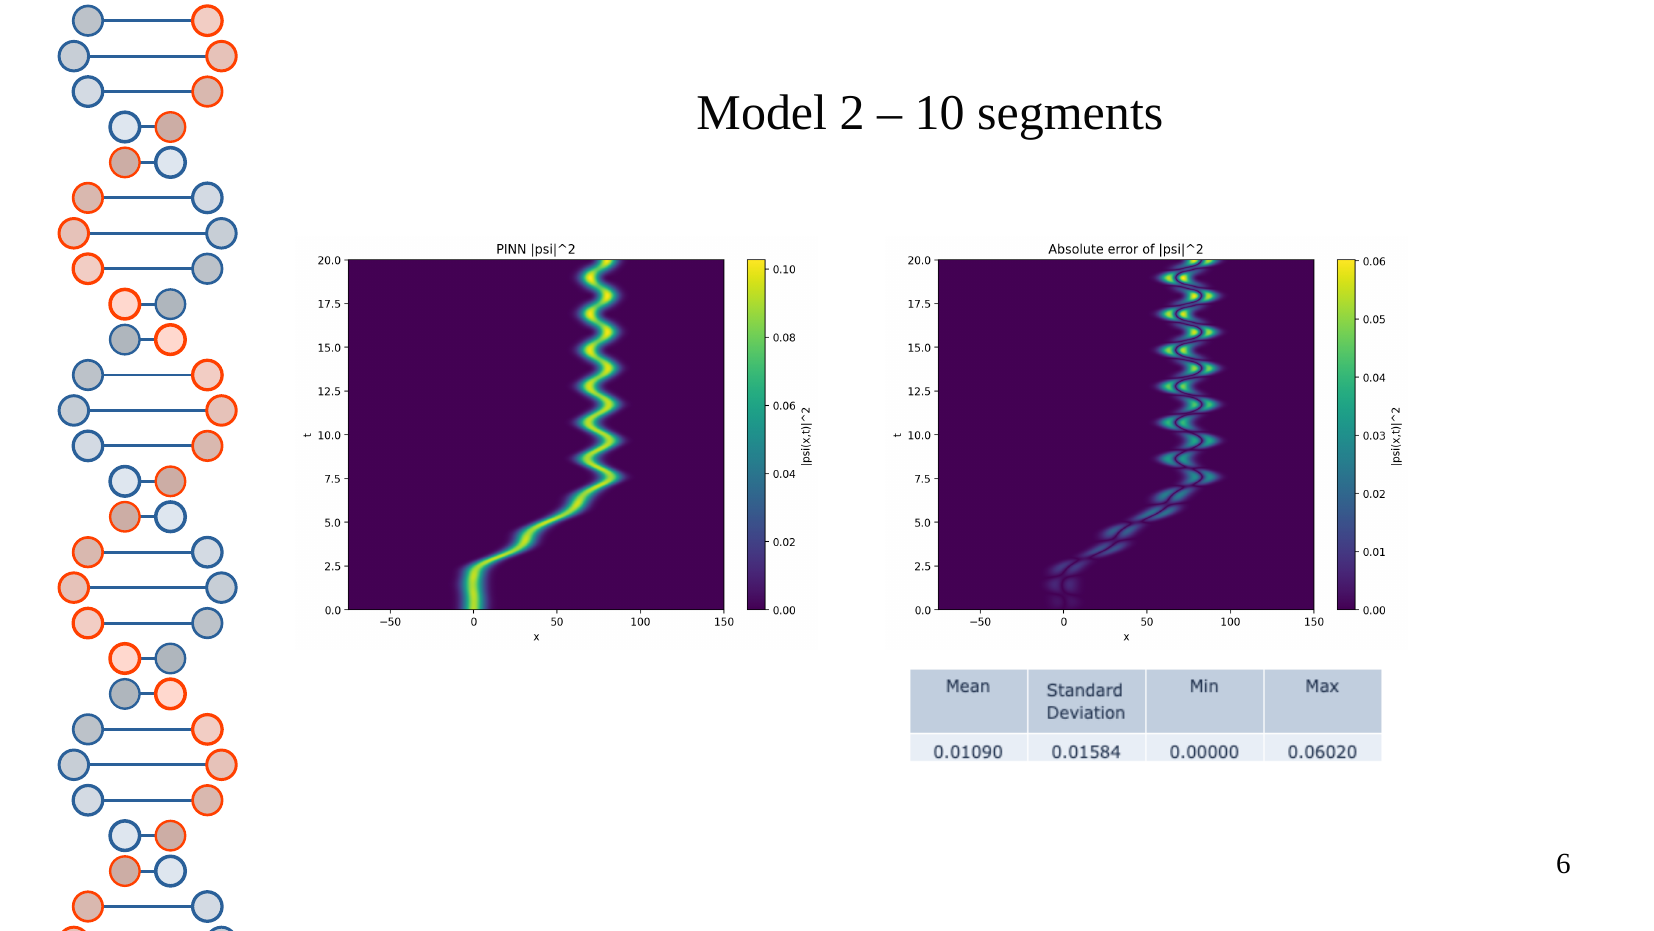

# Model 2 – 10 segments
6